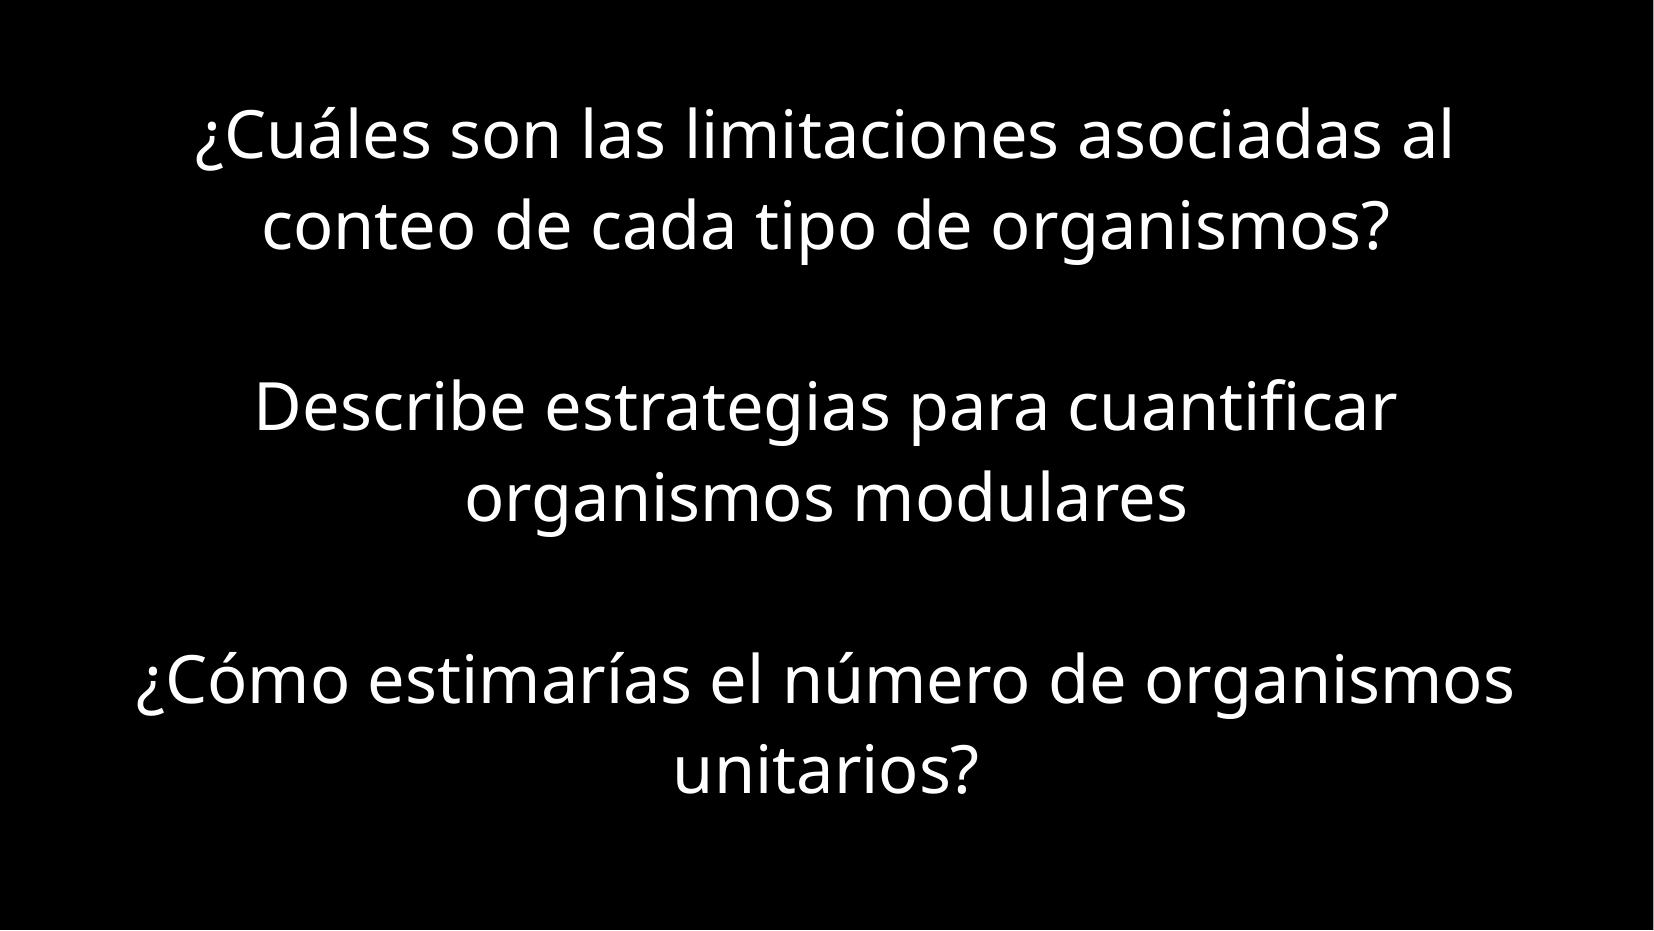

¿Cuáles son las limitaciones asociadas al conteo de cada tipo de organismos?
Describe estrategias para cuantificar organismos modulares
¿Cómo estimarías el número de organismos unitarios?